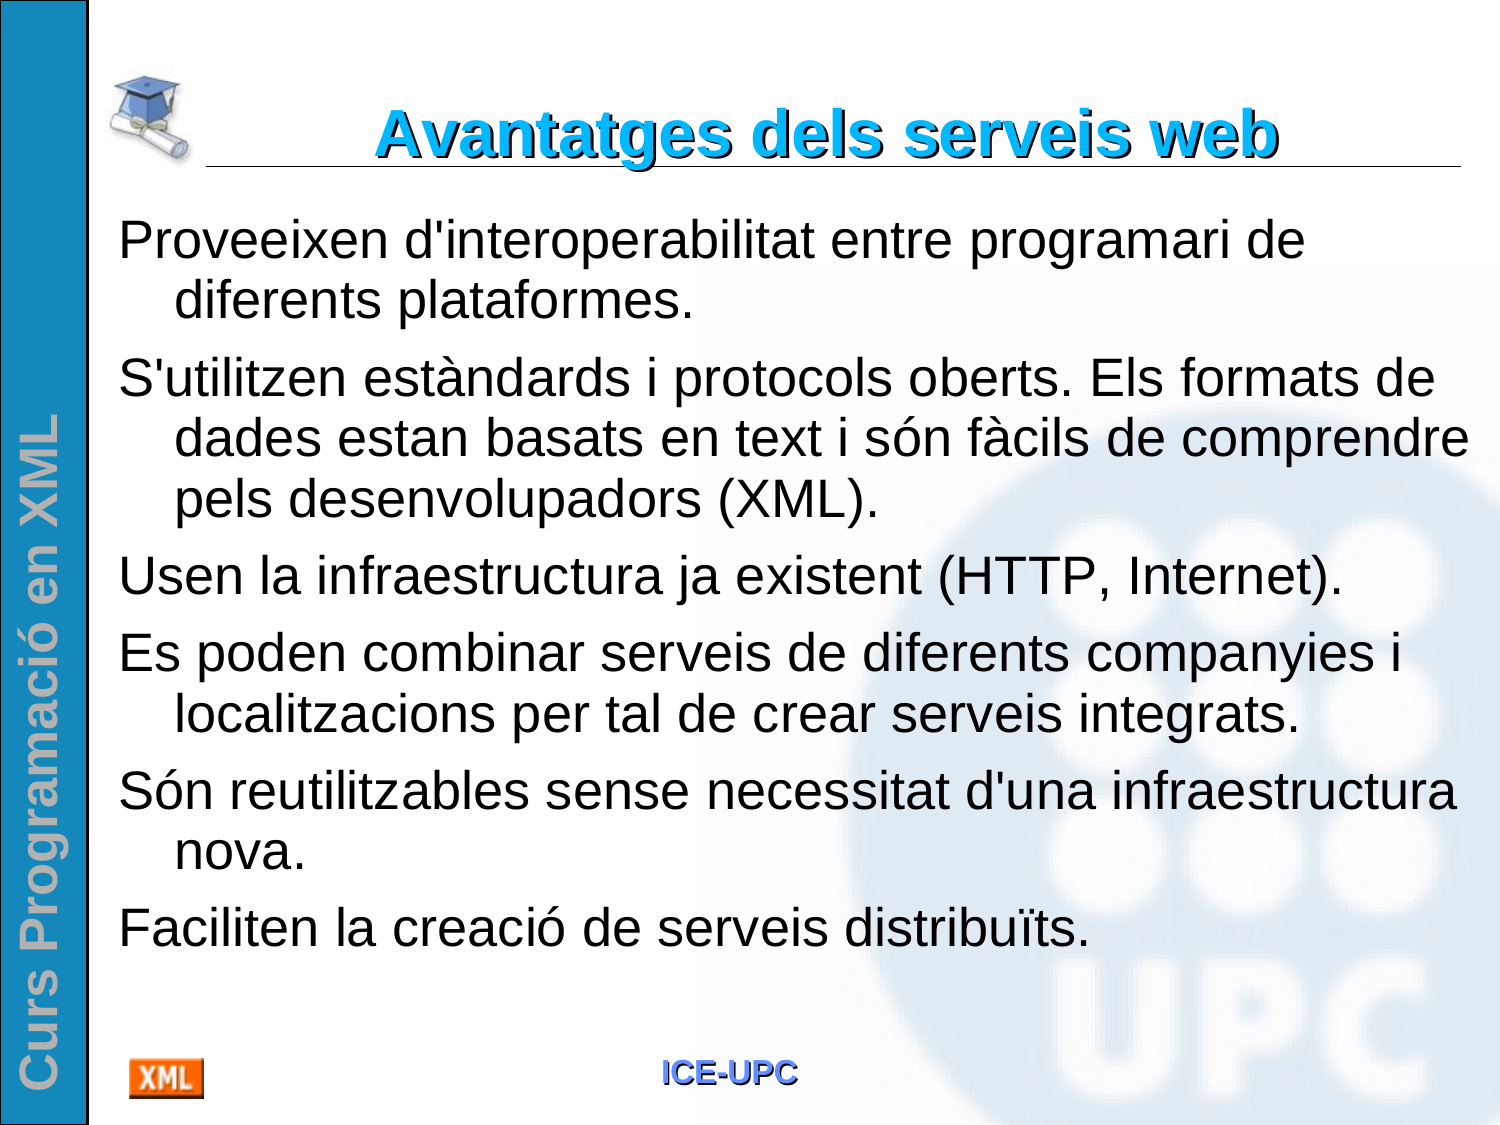

# Avantatges dels serveis web
Proveeixen d'interoperabilitat entre programari de diferents plataformes.
S'utilitzen estàndards i protocols oberts. Els formats de dades estan basats en text i són fàcils de comprendre pels desenvolupadors (XML).
Usen la infraestructura ja existent (HTTP, Internet).
Es poden combinar serveis de diferents companyies i localitzacions per tal de crear serveis integrats.
Són reutilitzables sense necessitat d'una infraestructura nova.
Faciliten la creació de serveis distribuïts.